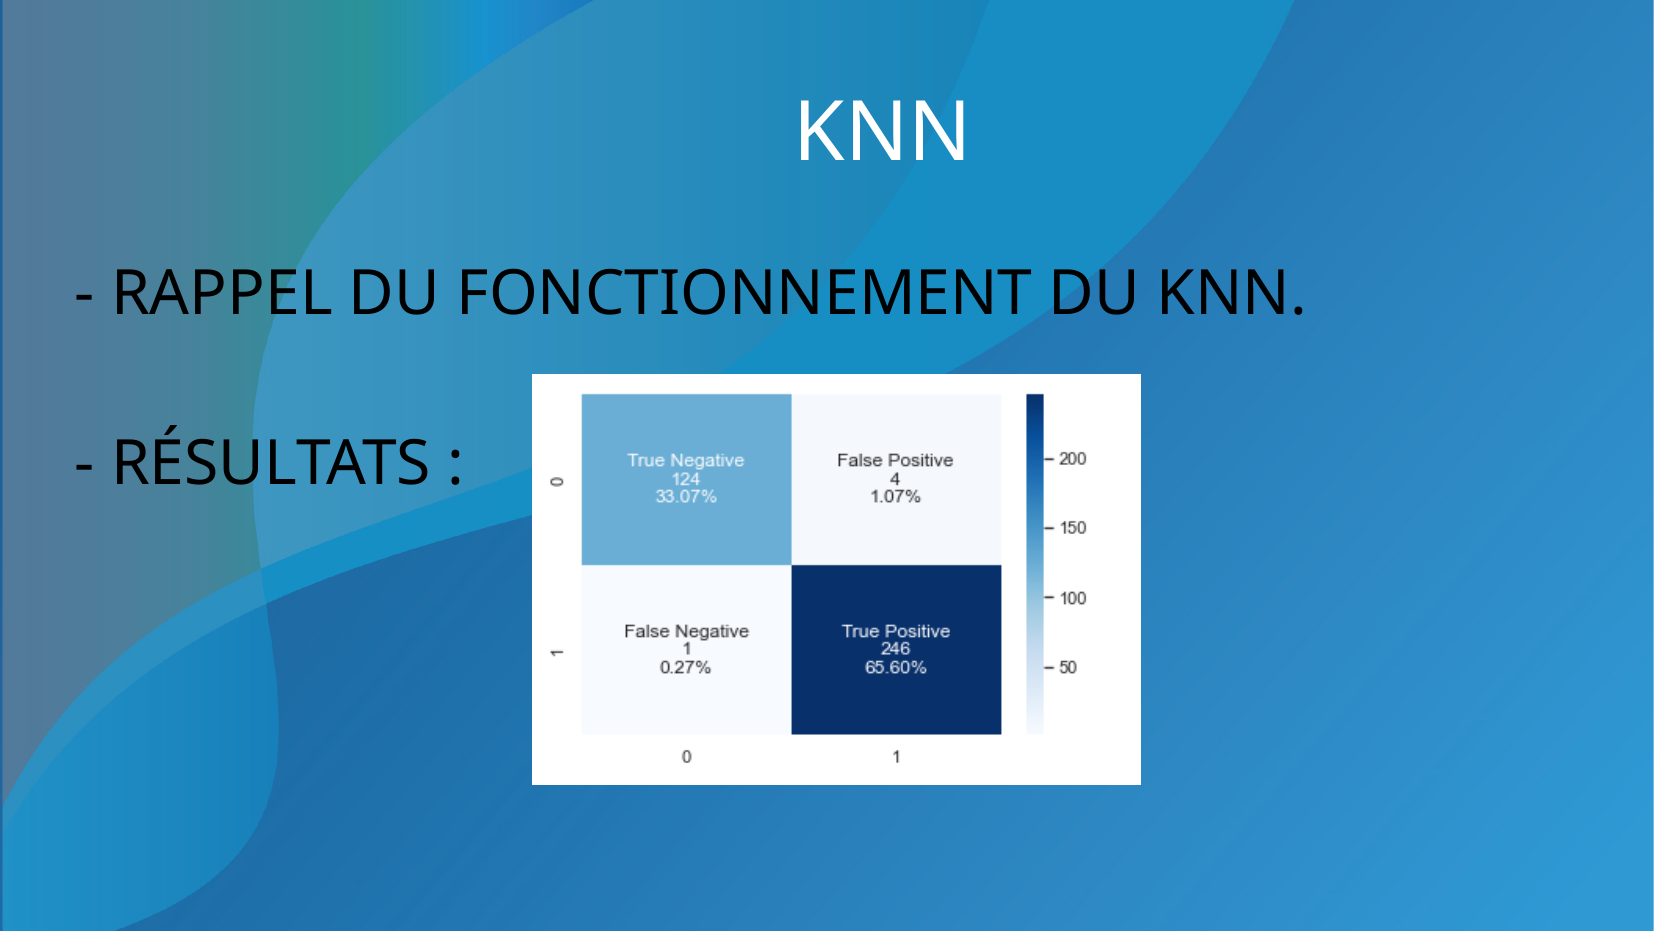

# KNN
- RAPPEL DU FONCTIONNEMENT DU KNN.
- RÉSULTATS :